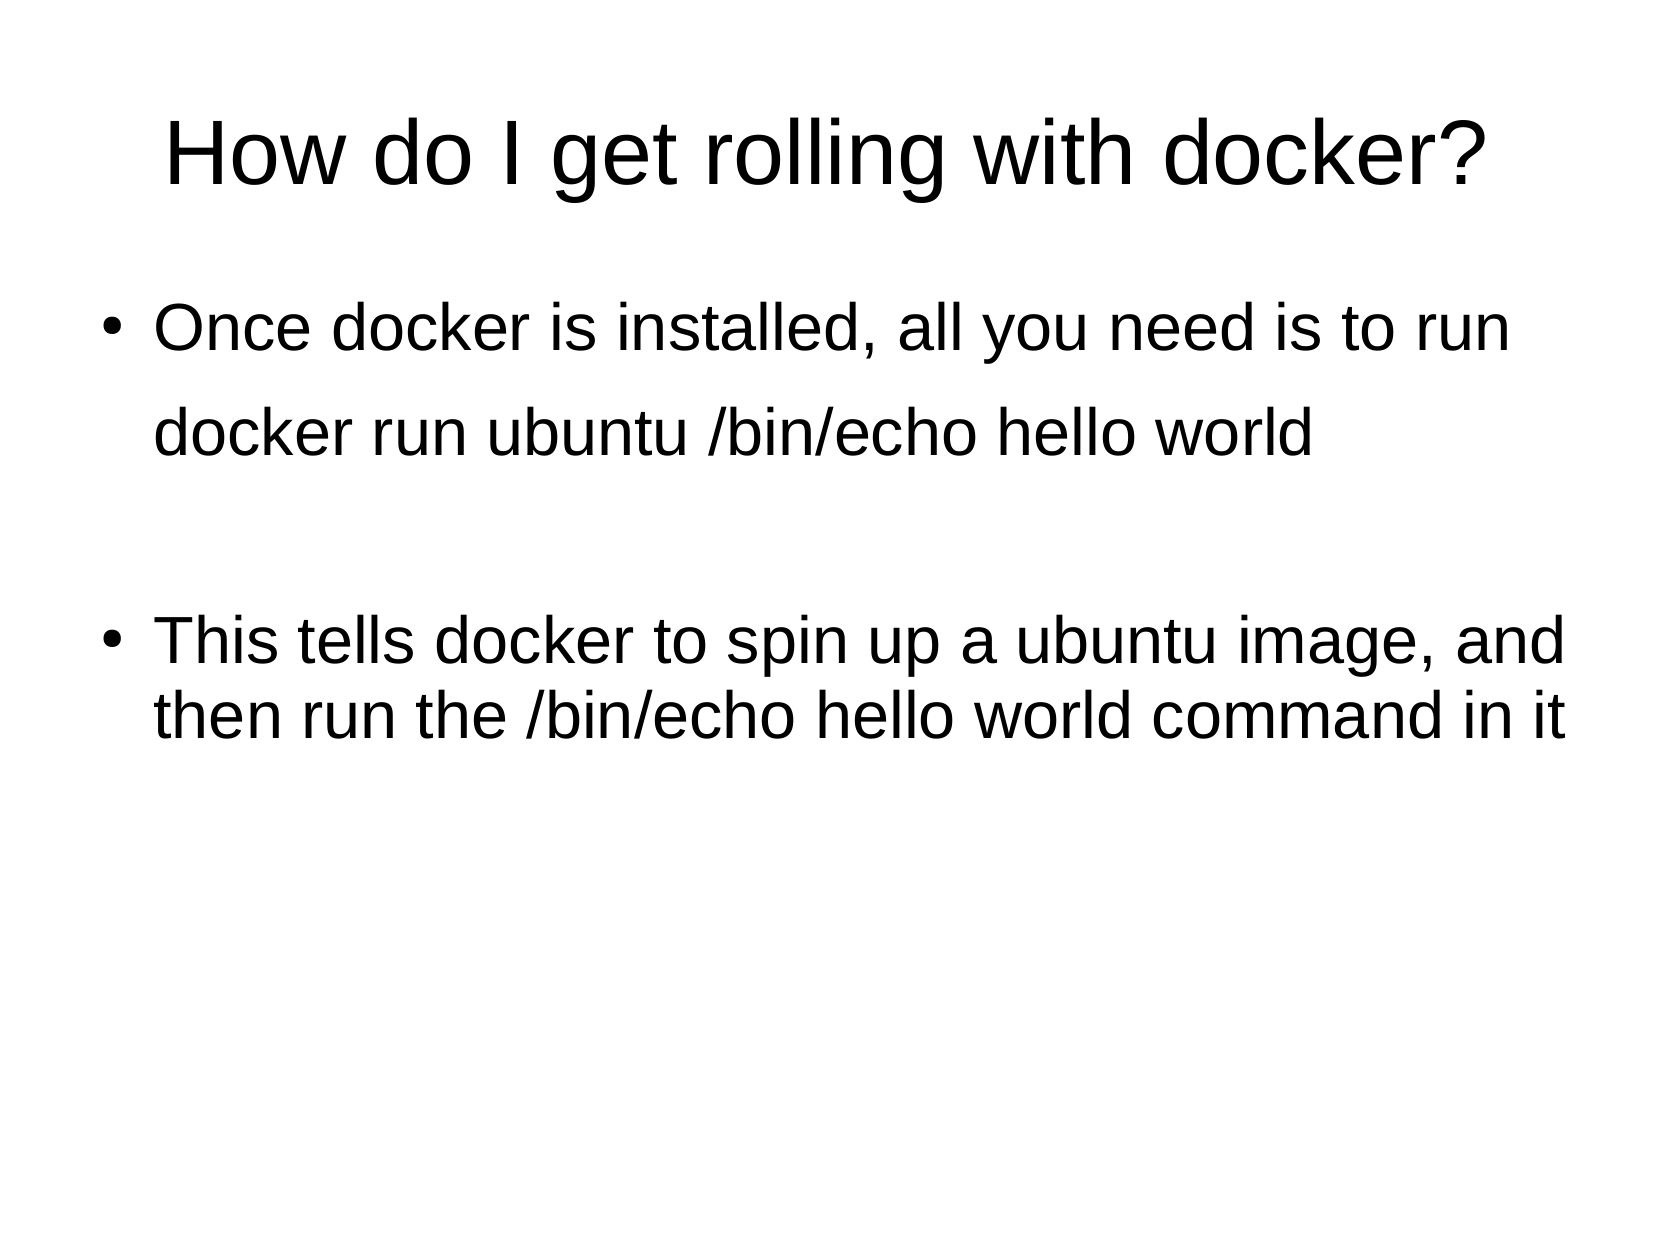

# How do I get rolling with docker?
Once docker is installed, all you need is to run
docker run ubuntu /bin/echo hello world
This tells docker to spin up a ubuntu image, and then run the /bin/echo hello world command in it